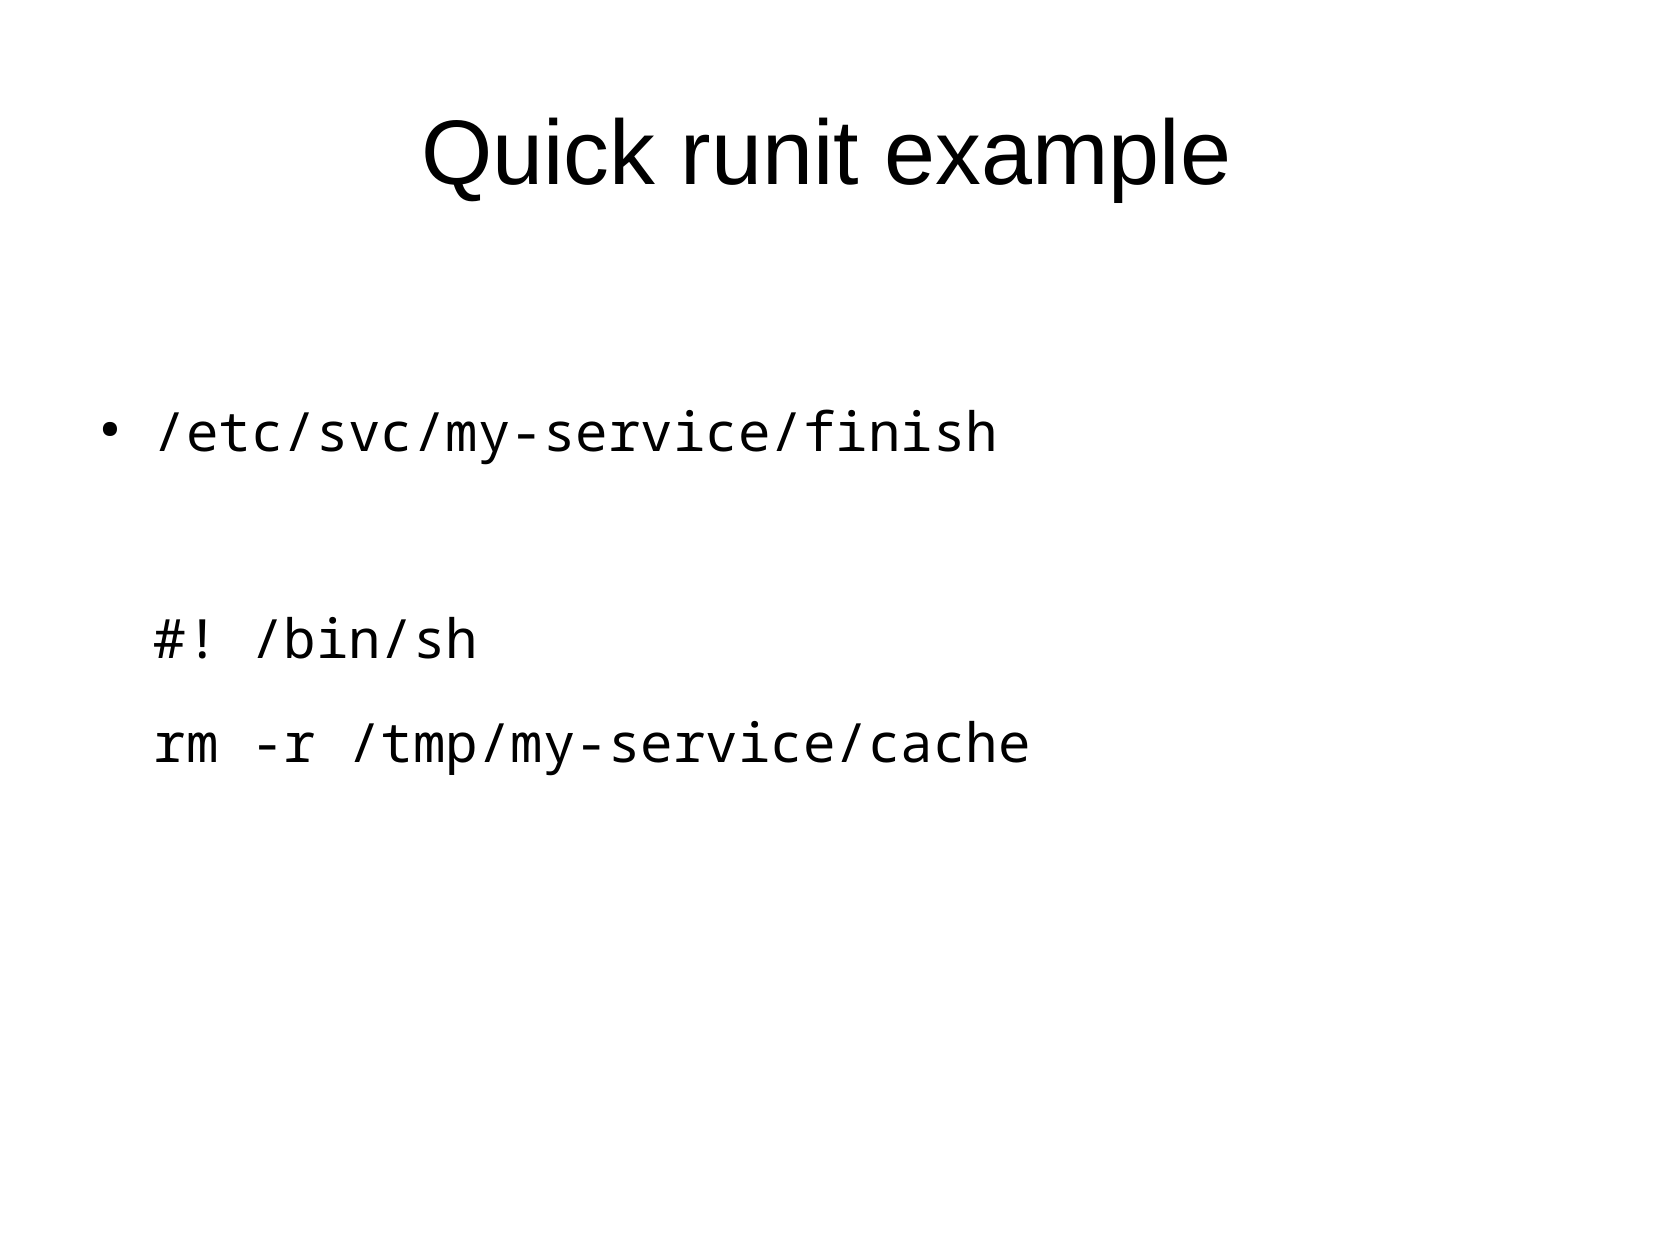

# Quick runit example
/etc/svc/my-service/finish
#! /bin/sh
rm -r /tmp/my-service/cache